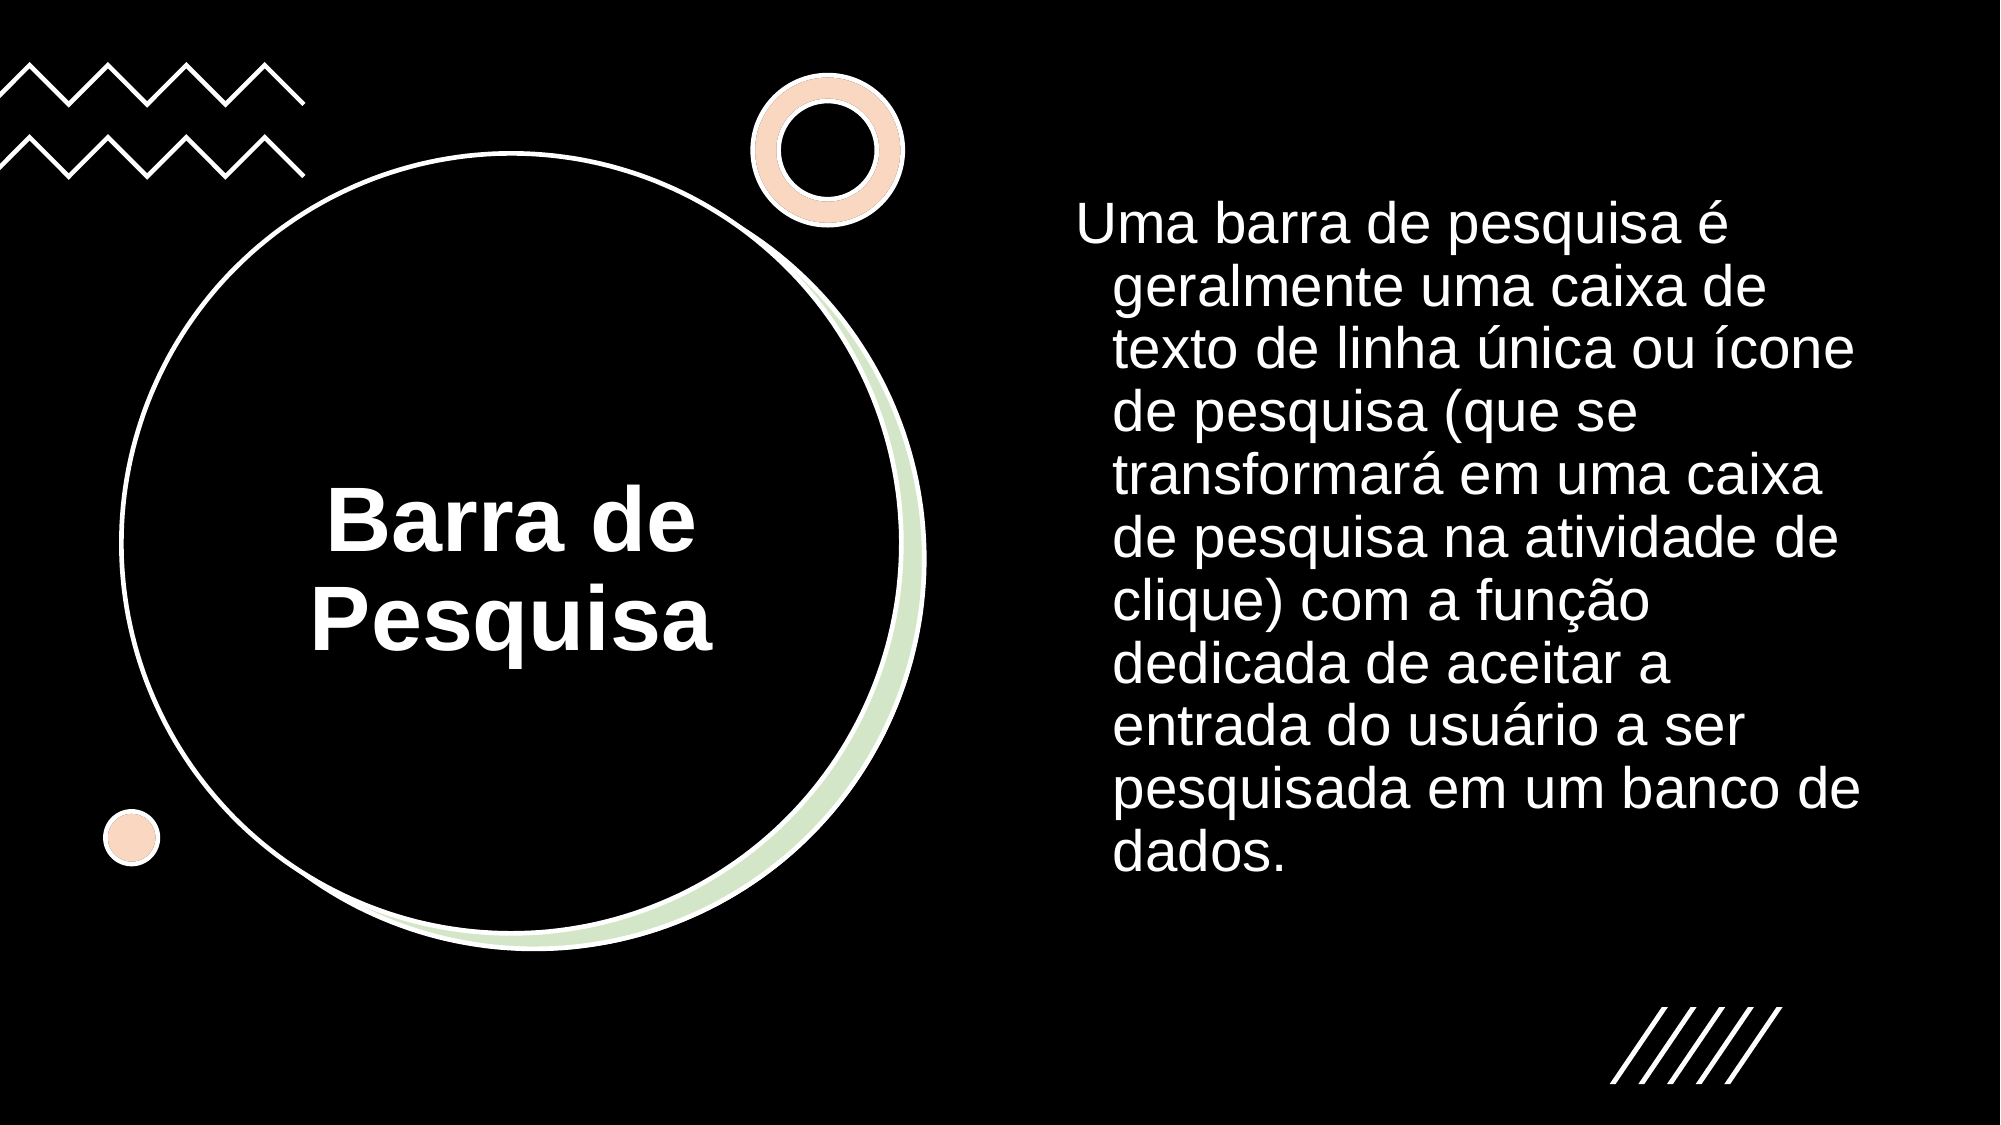

Uma barra de pesquisa é geralmente uma caixa de texto de linha única ou ícone de pesquisa (que se transformará em uma caixa de pesquisa na atividade de clique) com a função dedicada de aceitar a entrada do usuário a ser pesquisada em um banco de dados.
# Barra de Pesquisa